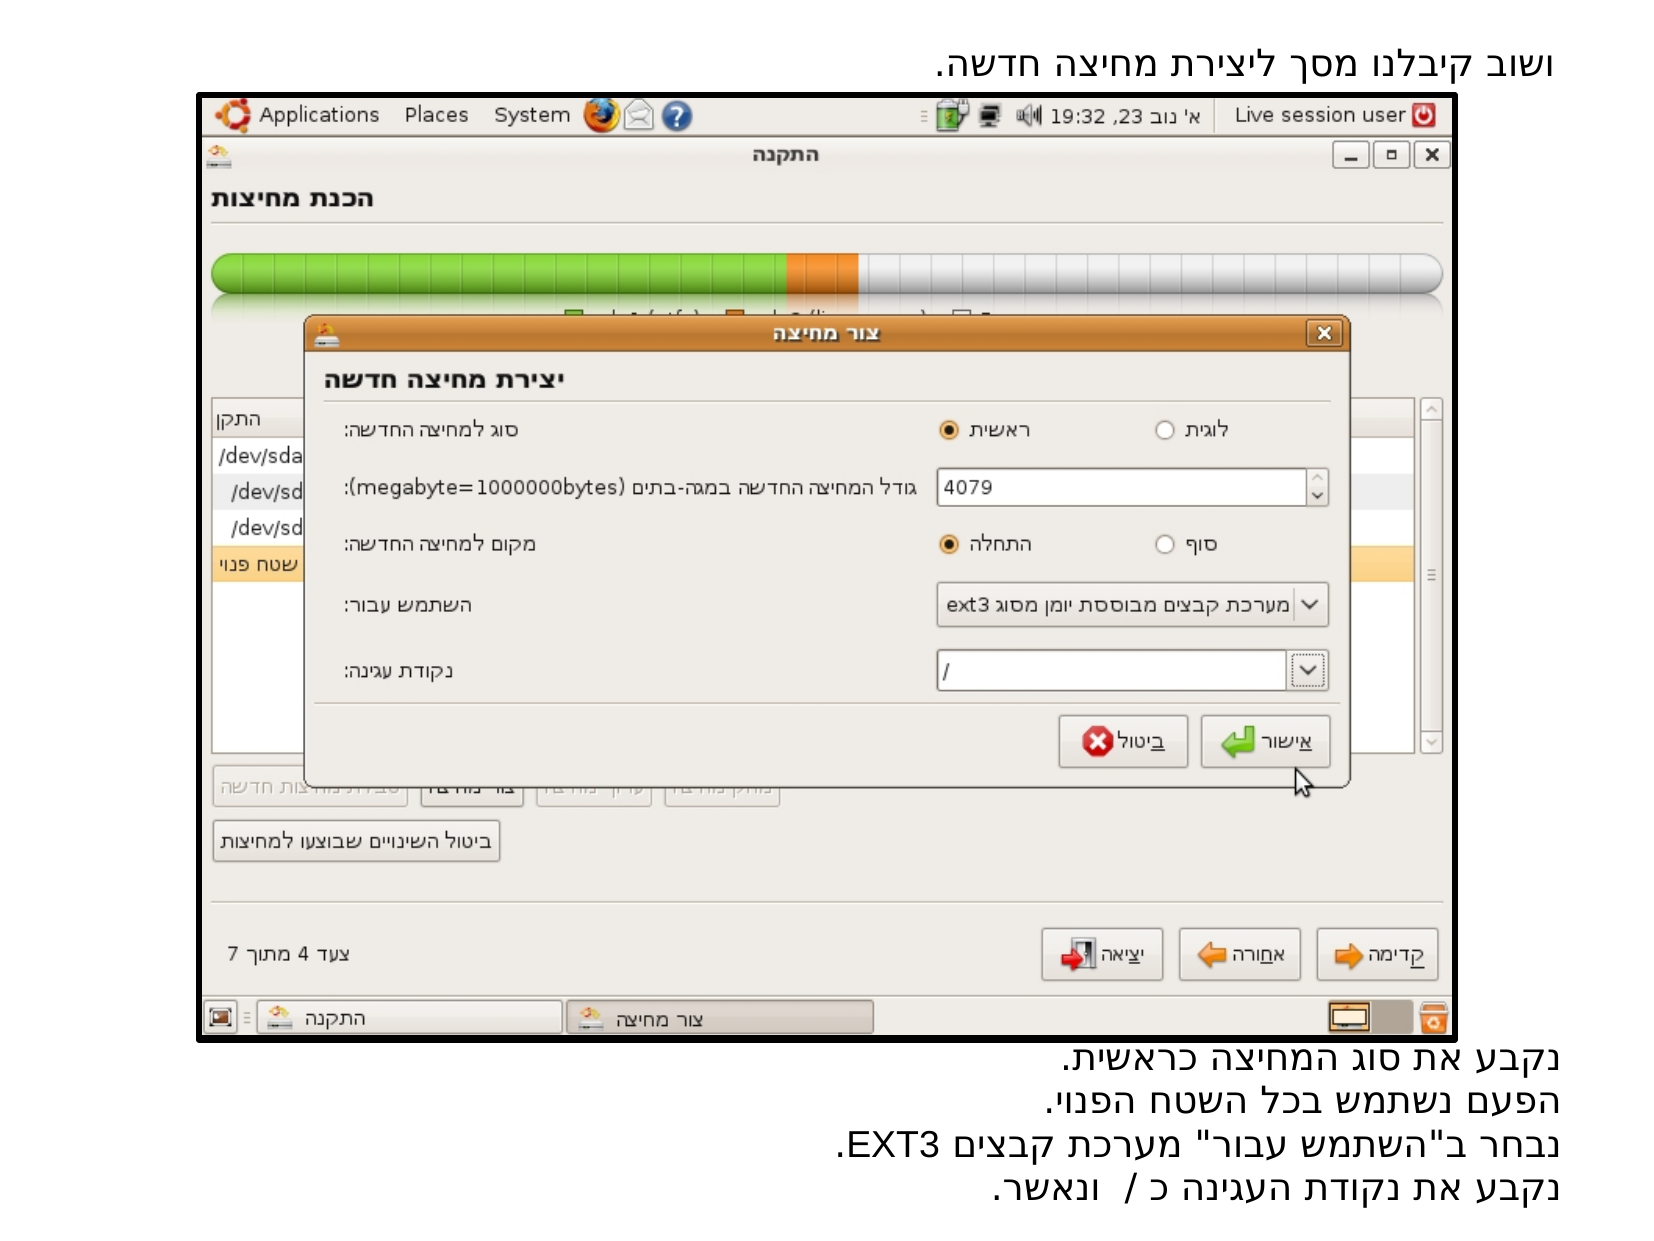

ושוב קיבלנו מסך ליצירת מחיצה חדשה.
נקבע את סוג המחיצה כראשית.
הפעם נשתמש בכל השטח הפנוי.
נבחר ב"השתמש עבור" מערכת קבצים EXT3.
נקבע את נקודת העגינה כ / ונאשר.